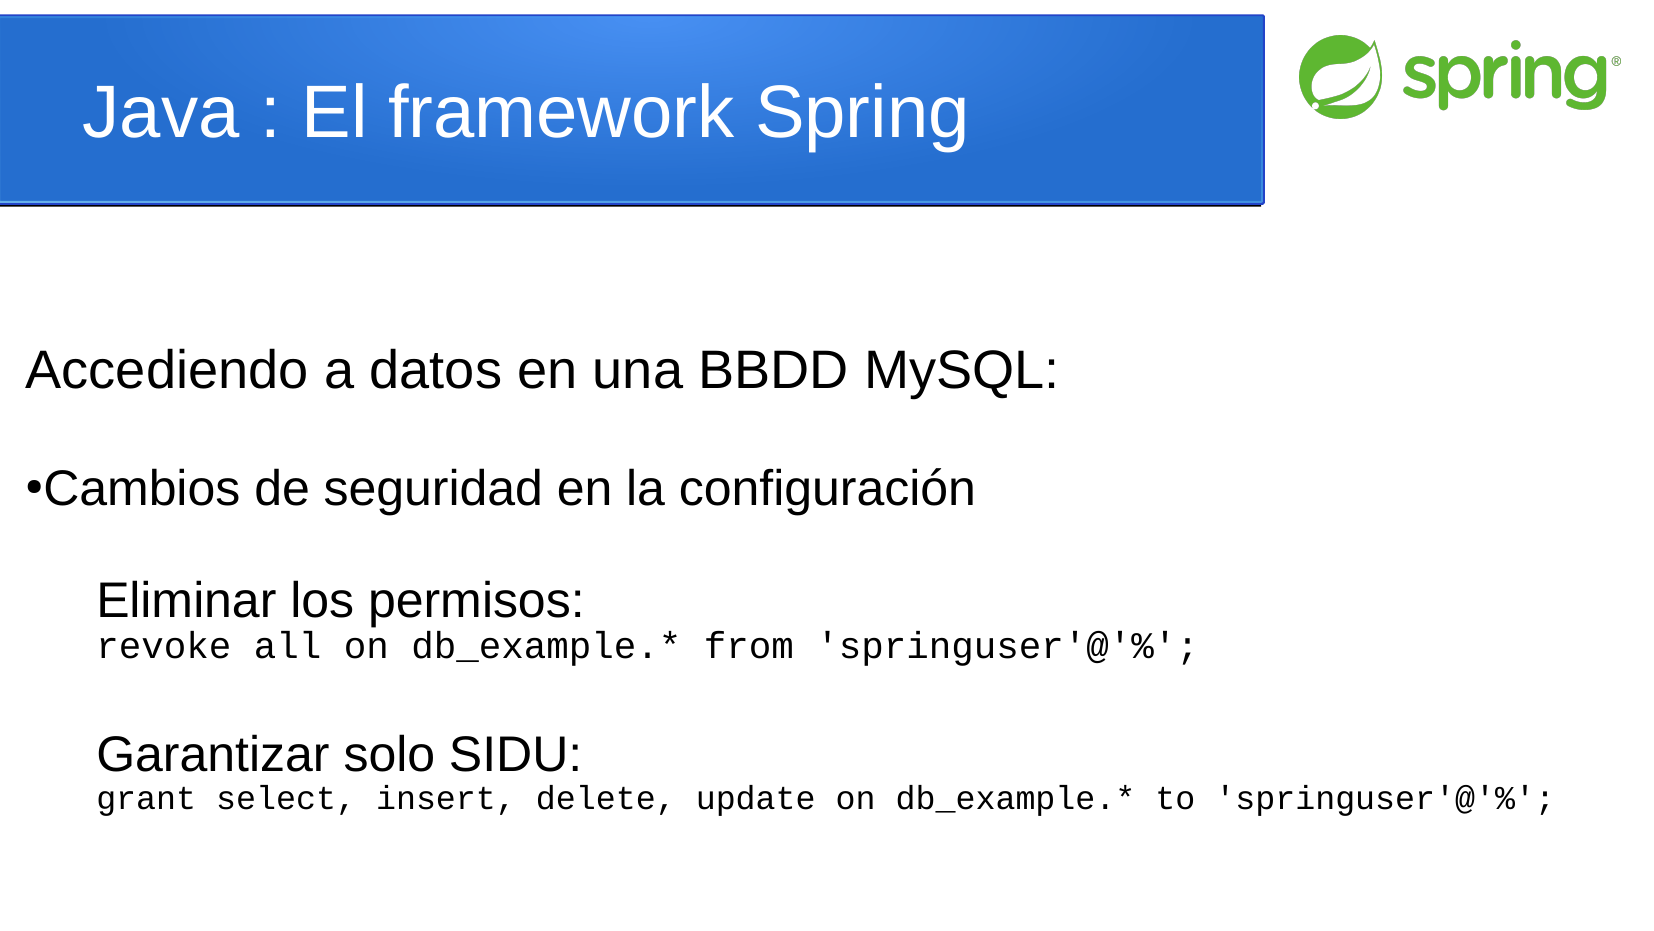

# Java : El framework Spring
Accediendo a datos en una BBDD MySQL:
Cambios de seguridad en la configuración
Eliminar los permisos:
revoke all on db_example.* from 'springuser'@'%';
Garantizar solo SIDU:
grant select, insert, delete, update on db_example.* to 'springuser'@'%';